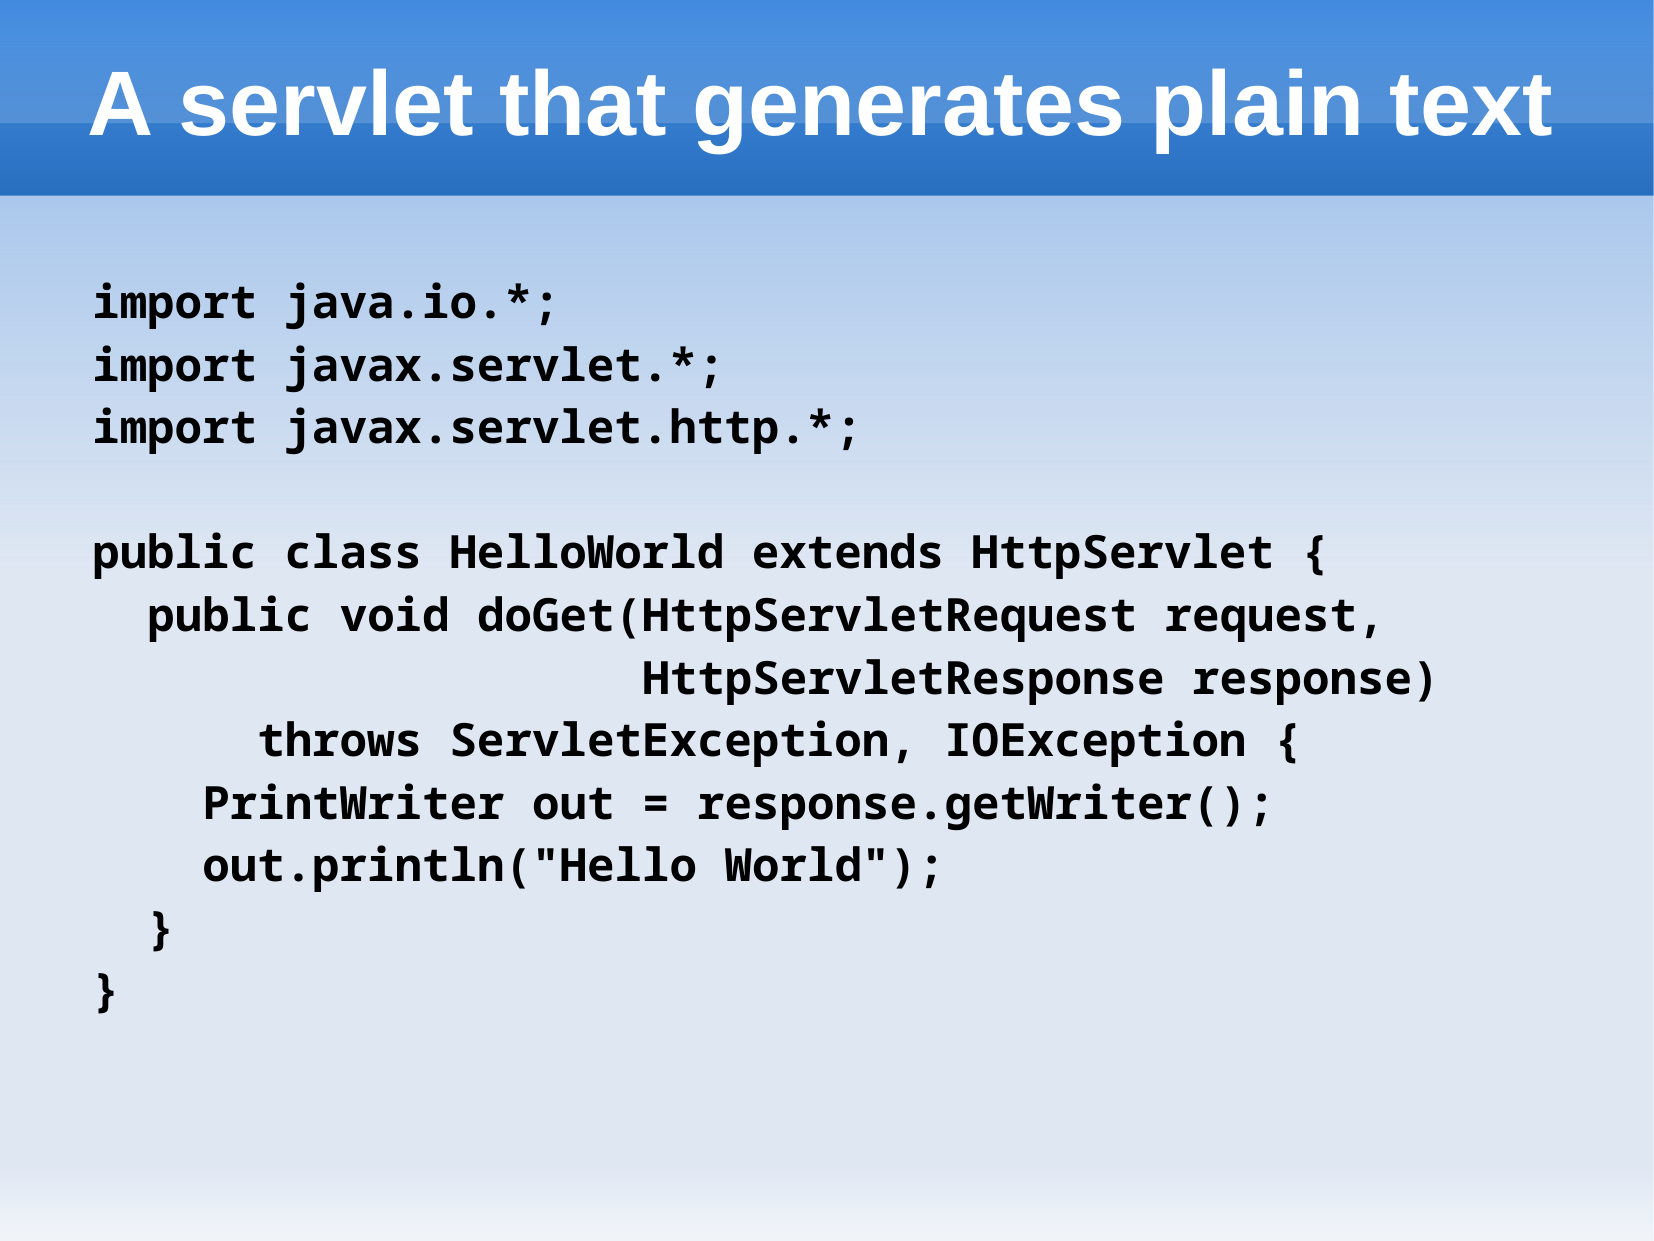

# A servlet that generates plain text
import java.io.*;
import javax.servlet.*;
import javax.servlet.http.*;
public class HelloWorld extends HttpServlet {
 public void doGet(HttpServletRequest request,
 HttpServletResponse response)
 throws ServletException, IOException {
 PrintWriter out = response.getWriter();
 out.println("Hello World");
 }
}